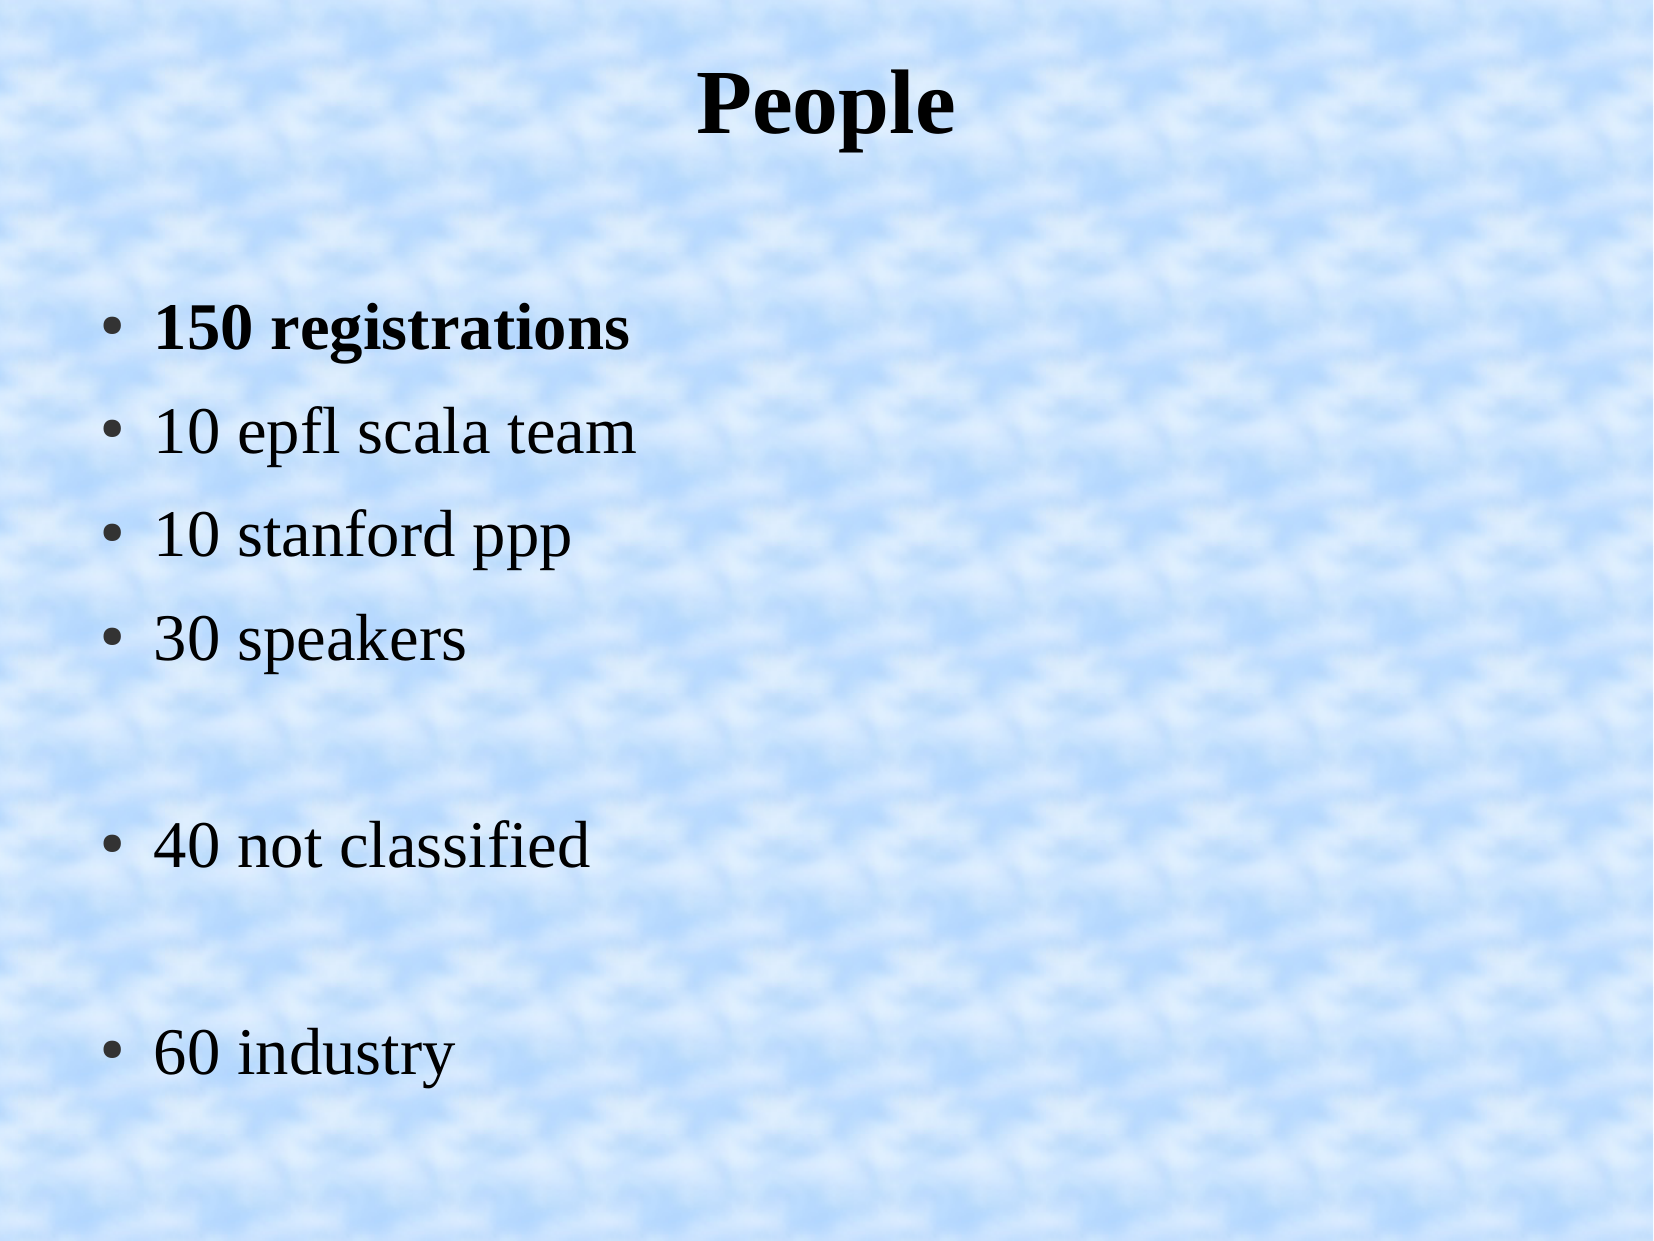

# People
150 registrations
10 epfl scala team
10 stanford ppp
30 speakers
40 not classified
60 industry